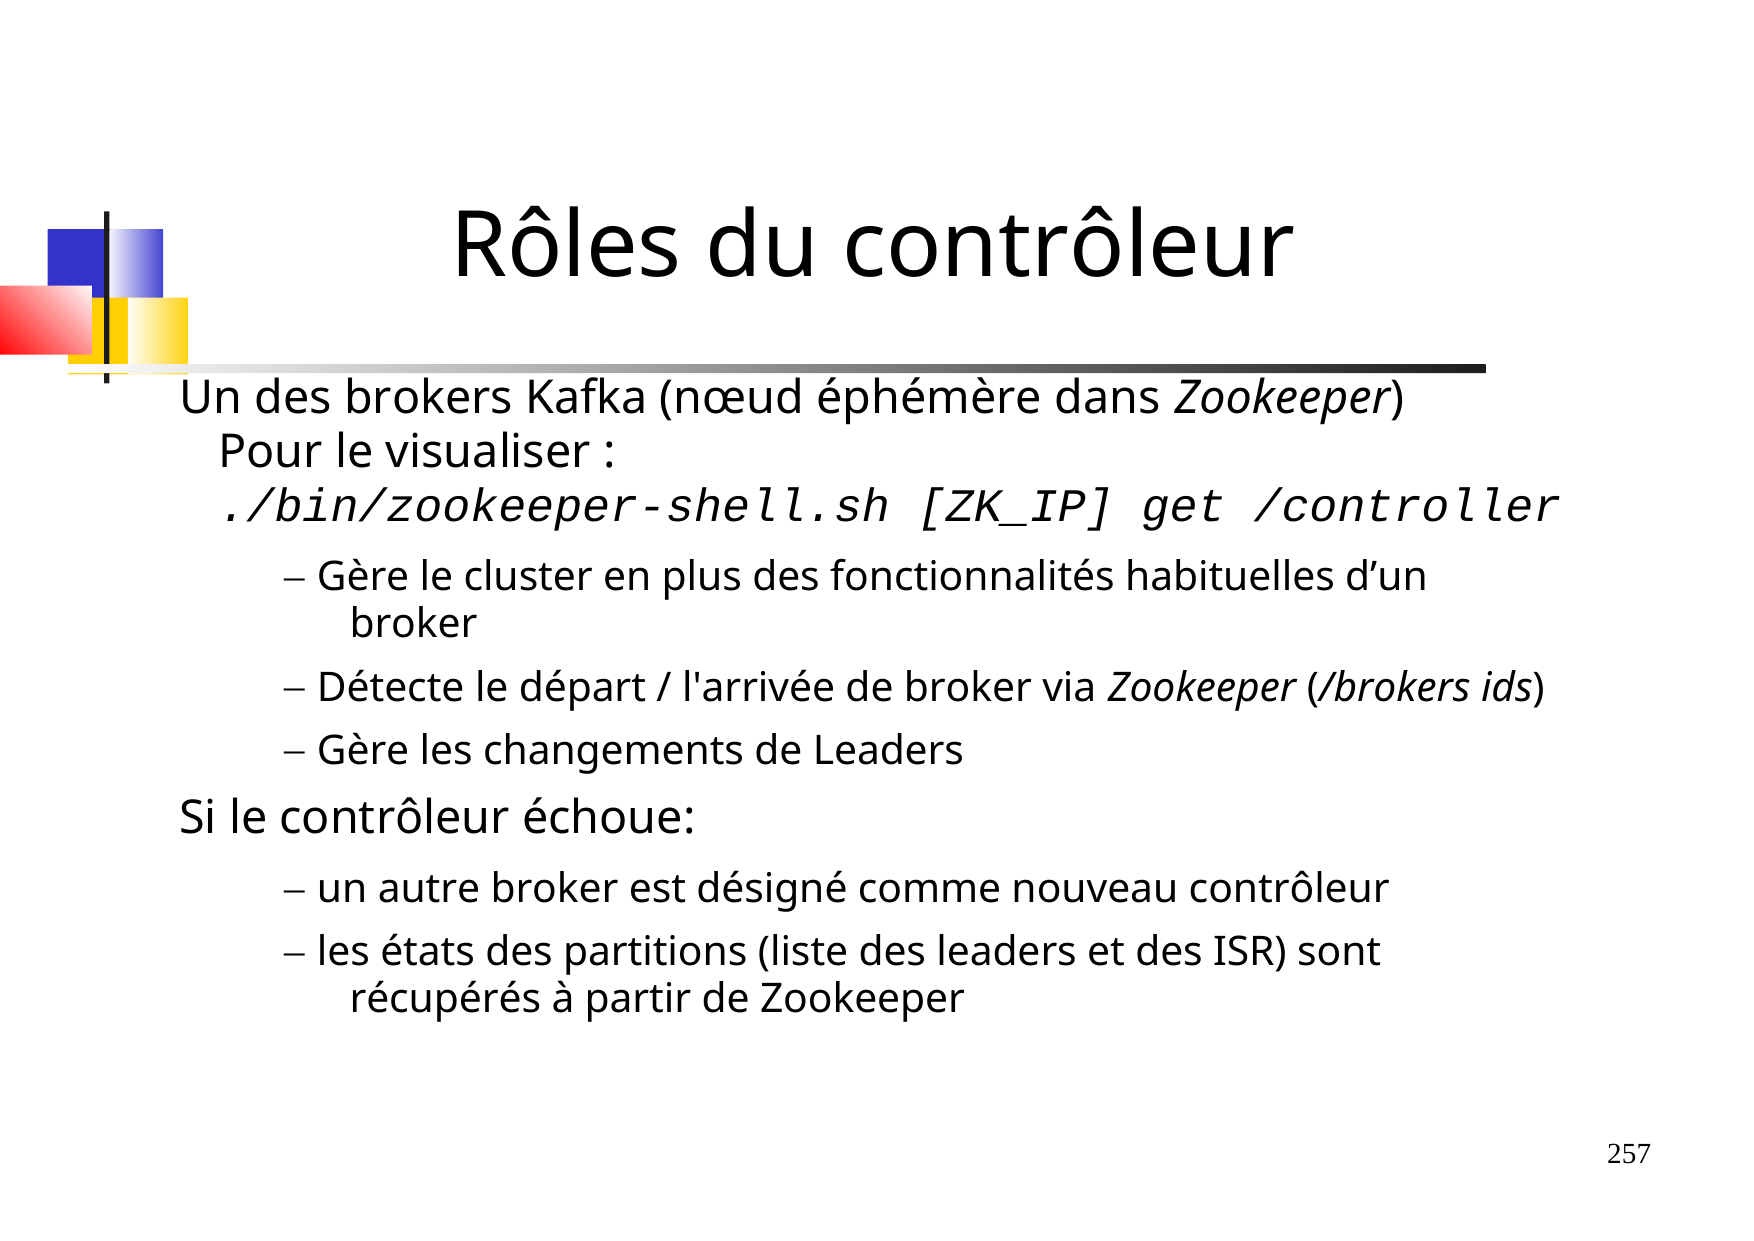

# Rôles du contrôleur
Un des brokers Kafka (nœud éphémère dans Zookeeper)
Pour le visualiser :
./bin/zookeeper-shell.sh [ZK_IP] get /controller
Gère le cluster en plus des fonctionnalités habituelles d’un broker
Détecte le départ / l'arrivée de broker via Zookeeper (/brokers ids)
Gère les changements de Leaders
Si le contrôleur échoue:
un autre broker est désigné comme nouveau contrôleur
les états des partitions (liste des leaders et des ISR) sont récupérés à partir de Zookeeper